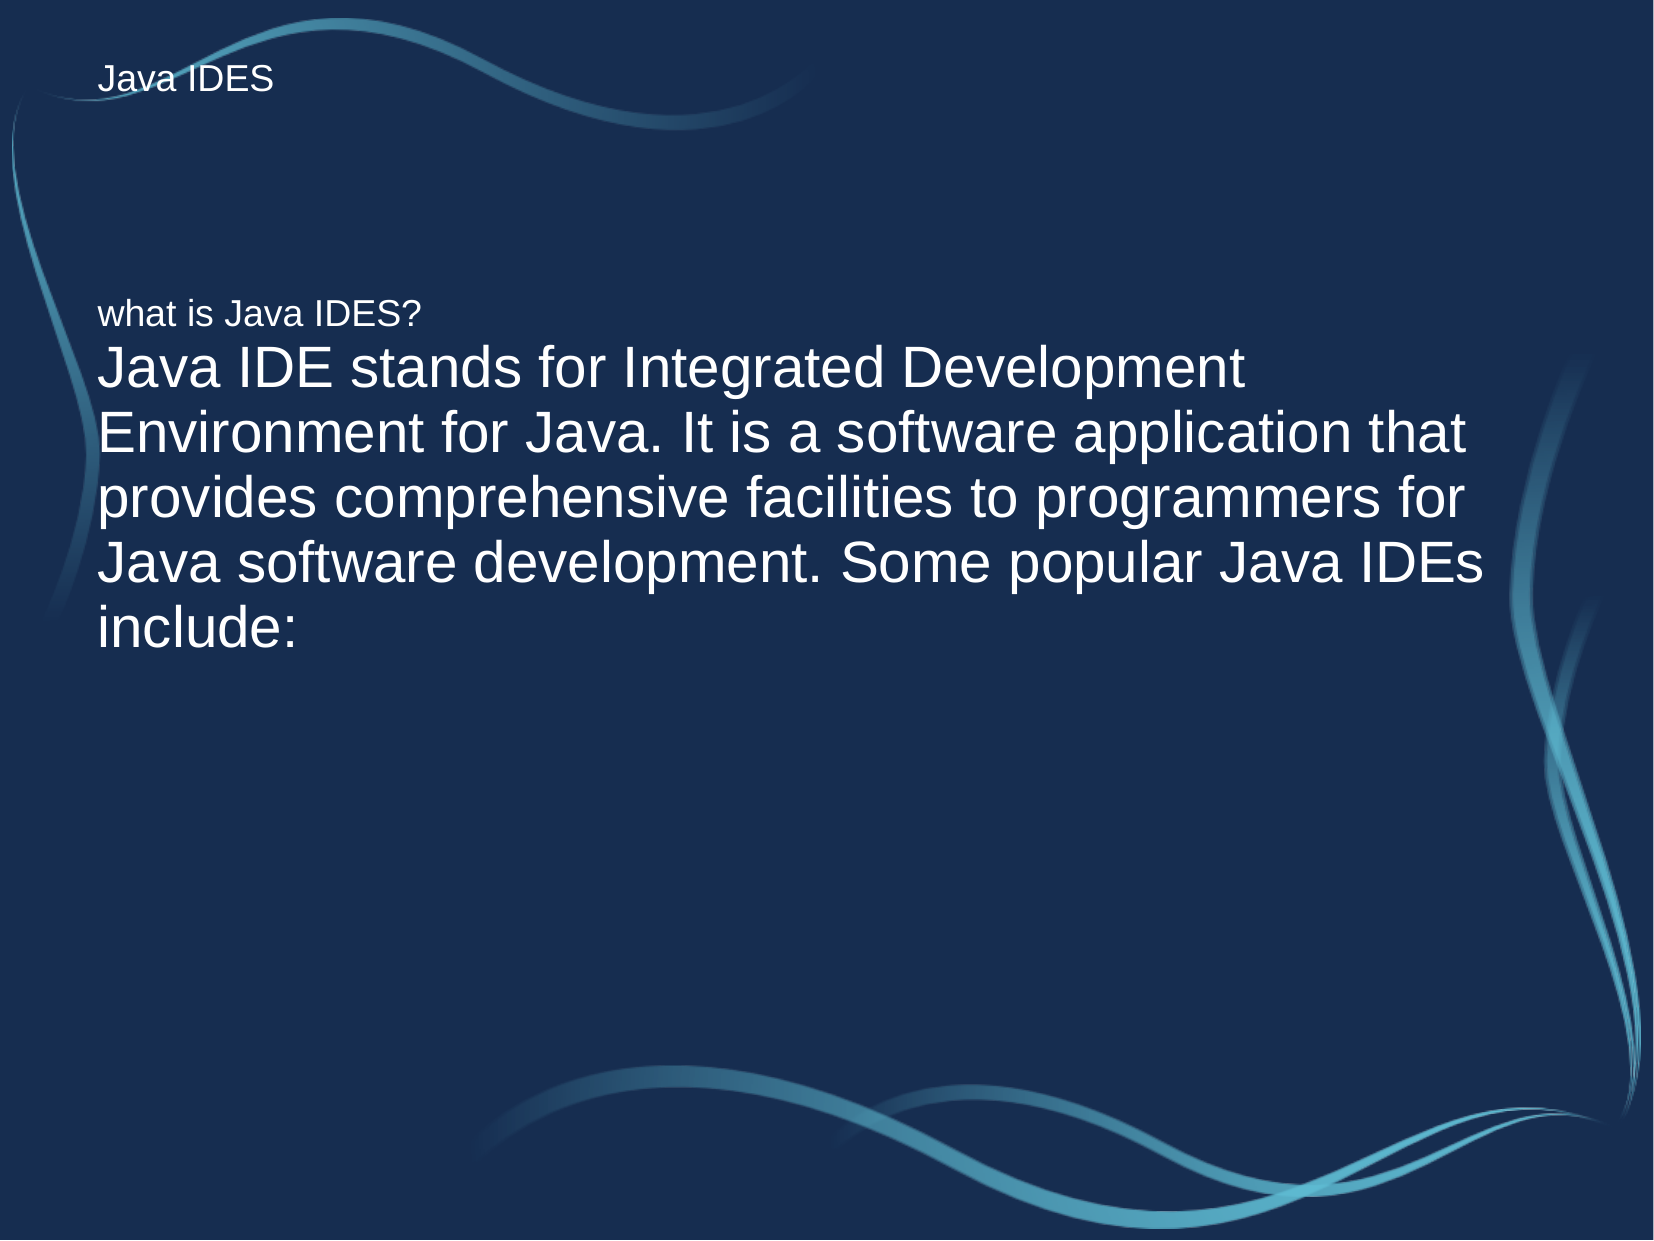

Java IDES
what is Java IDES?
Java IDE stands for Integrated Development Environment for Java. It is a software application that provides comprehensive facilities to programmers for Java software development. Some popular Java IDEs include: